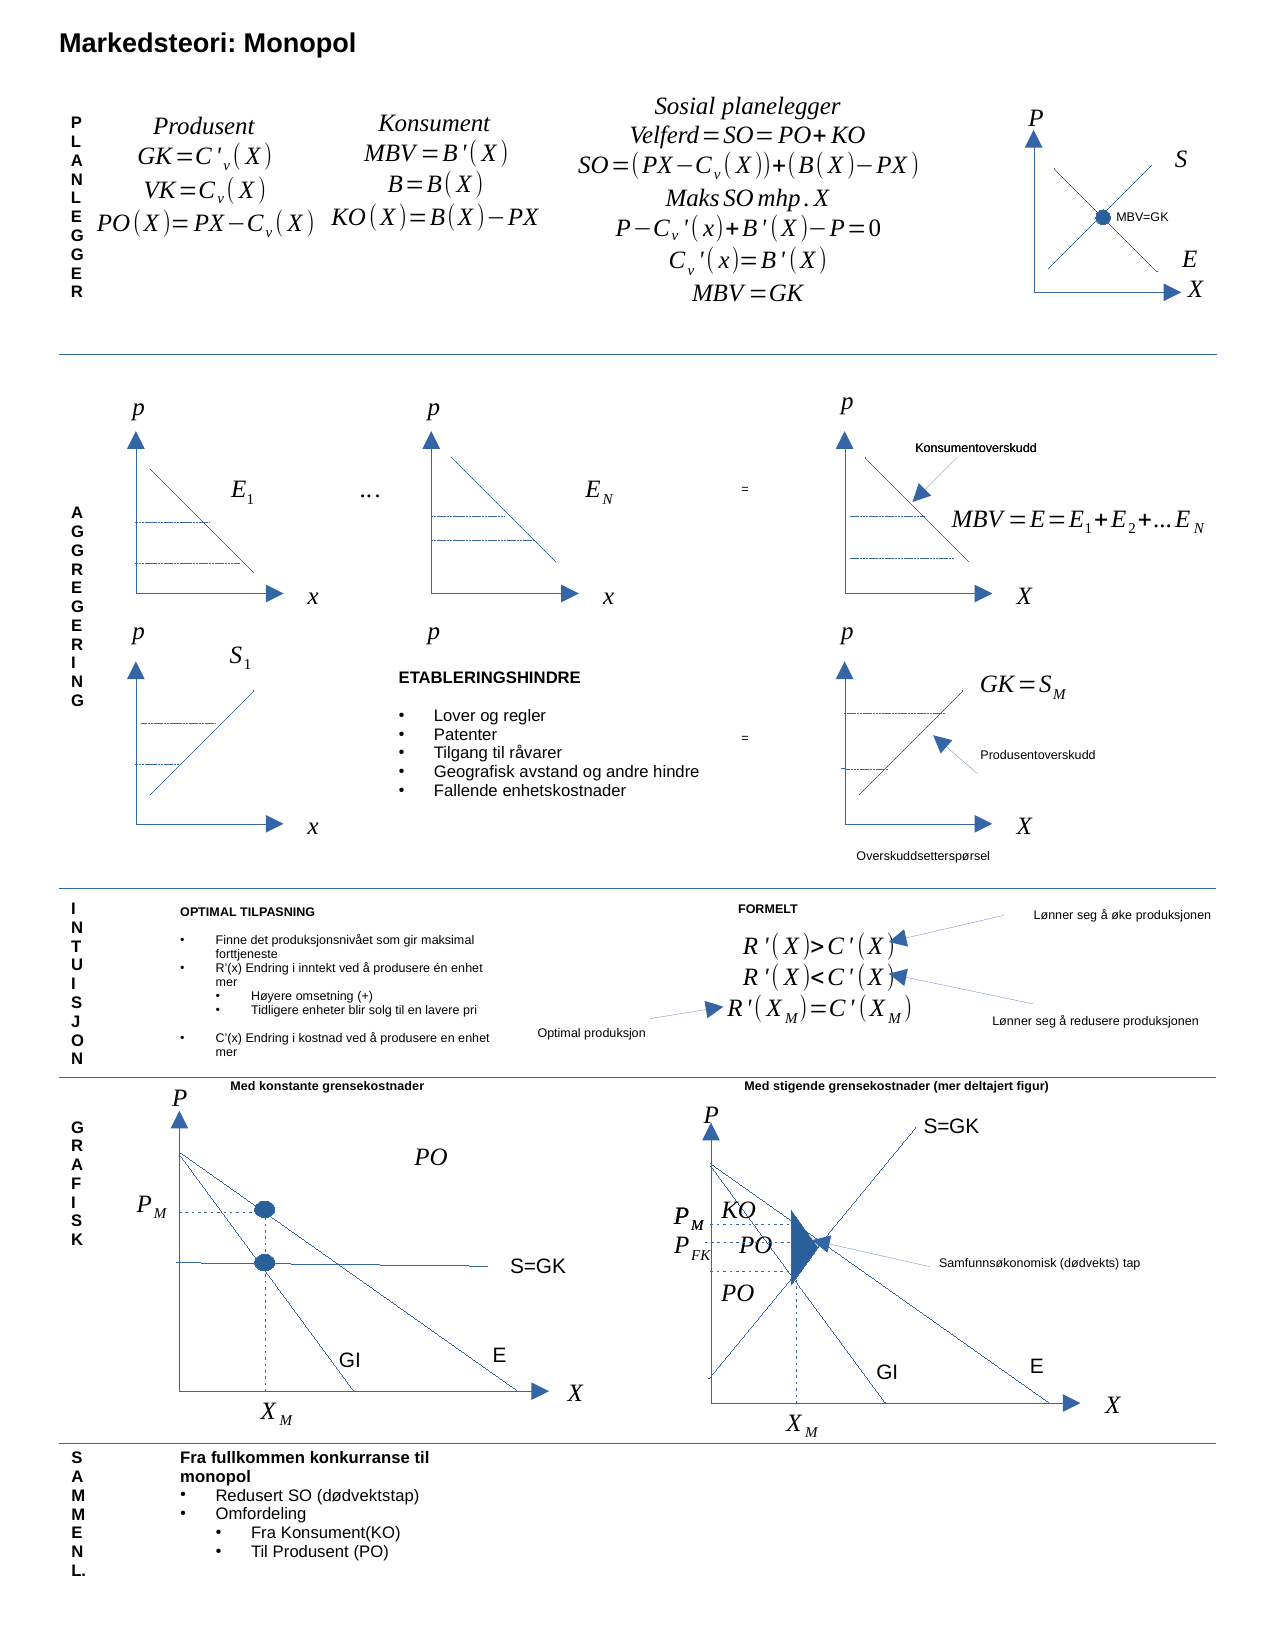

Markedsteori: Monopol
P
L
A
N
L
E
G
G
E
R
MBV=GK
Konsumentoverskudd
Konsumentoverskudd
=
A
G
G
R
E
G
E
R
I
N
G
ETABLERINGSHINDRE
Lover og regler
Patenter
Tilgang til råvarer
Geografisk avstand og andre hindre
Fallende enhetskostnader
=
Produsentoverskudd
Overskuddsetterspørsel
I
N
T
U
I
S
J
O
N
FORMELT
OPTIMAL TILPASNING
Finne det produksjonsnivået som gir maksimal forttjeneste
R’(x) Endring i inntekt ved å produsere én enhet mer
Høyere omsetning (+)
Tidligere enheter blir solg til en lavere pri
C’(x) Endring i kostnad ved å produsere en enhet mer
Lønner seg å øke produksjonen
Lønner seg å redusere produksjonen
Optimal produksjon
Med konstante grensekostnader
Med stigende grensekostnader (mer deltajert figur)
S=GK
G
R
A
F
I
S
K
S=GK
Samfunnsøkonomisk (dødvekts) tap
E
GI
E
GI
Fra fullkommen konkurranse til monopol
Redusert SO (dødvektstap)
Omfordeling
Fra Konsument(KO)
Til Produsent (PO)
S
A
M
M
E
N
L.